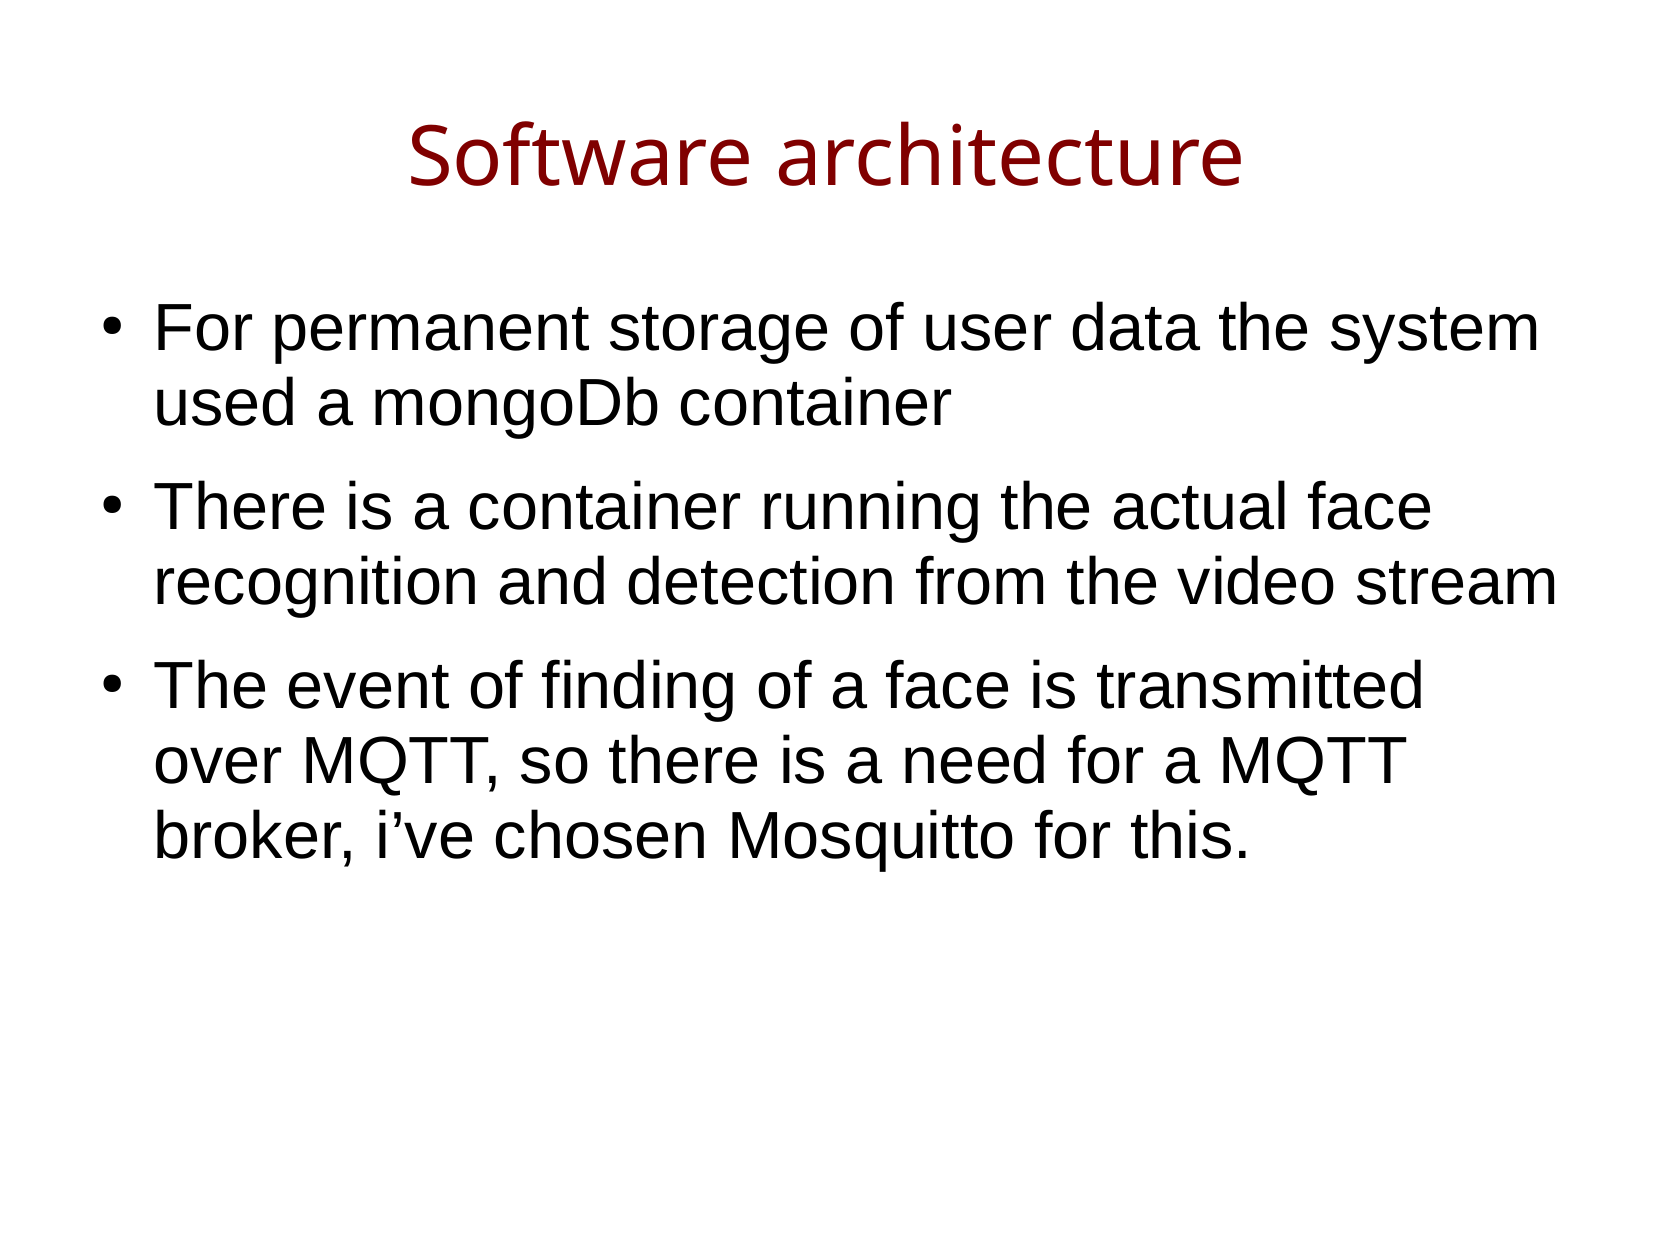

# Software architecture
For permanent storage of user data the system used a mongoDb container
There is a container running the actual face recognition and detection from the video stream
The event of finding of a face is transmitted over MQTT, so there is a need for a MQTT broker, i’ve chosen Mosquitto for this.